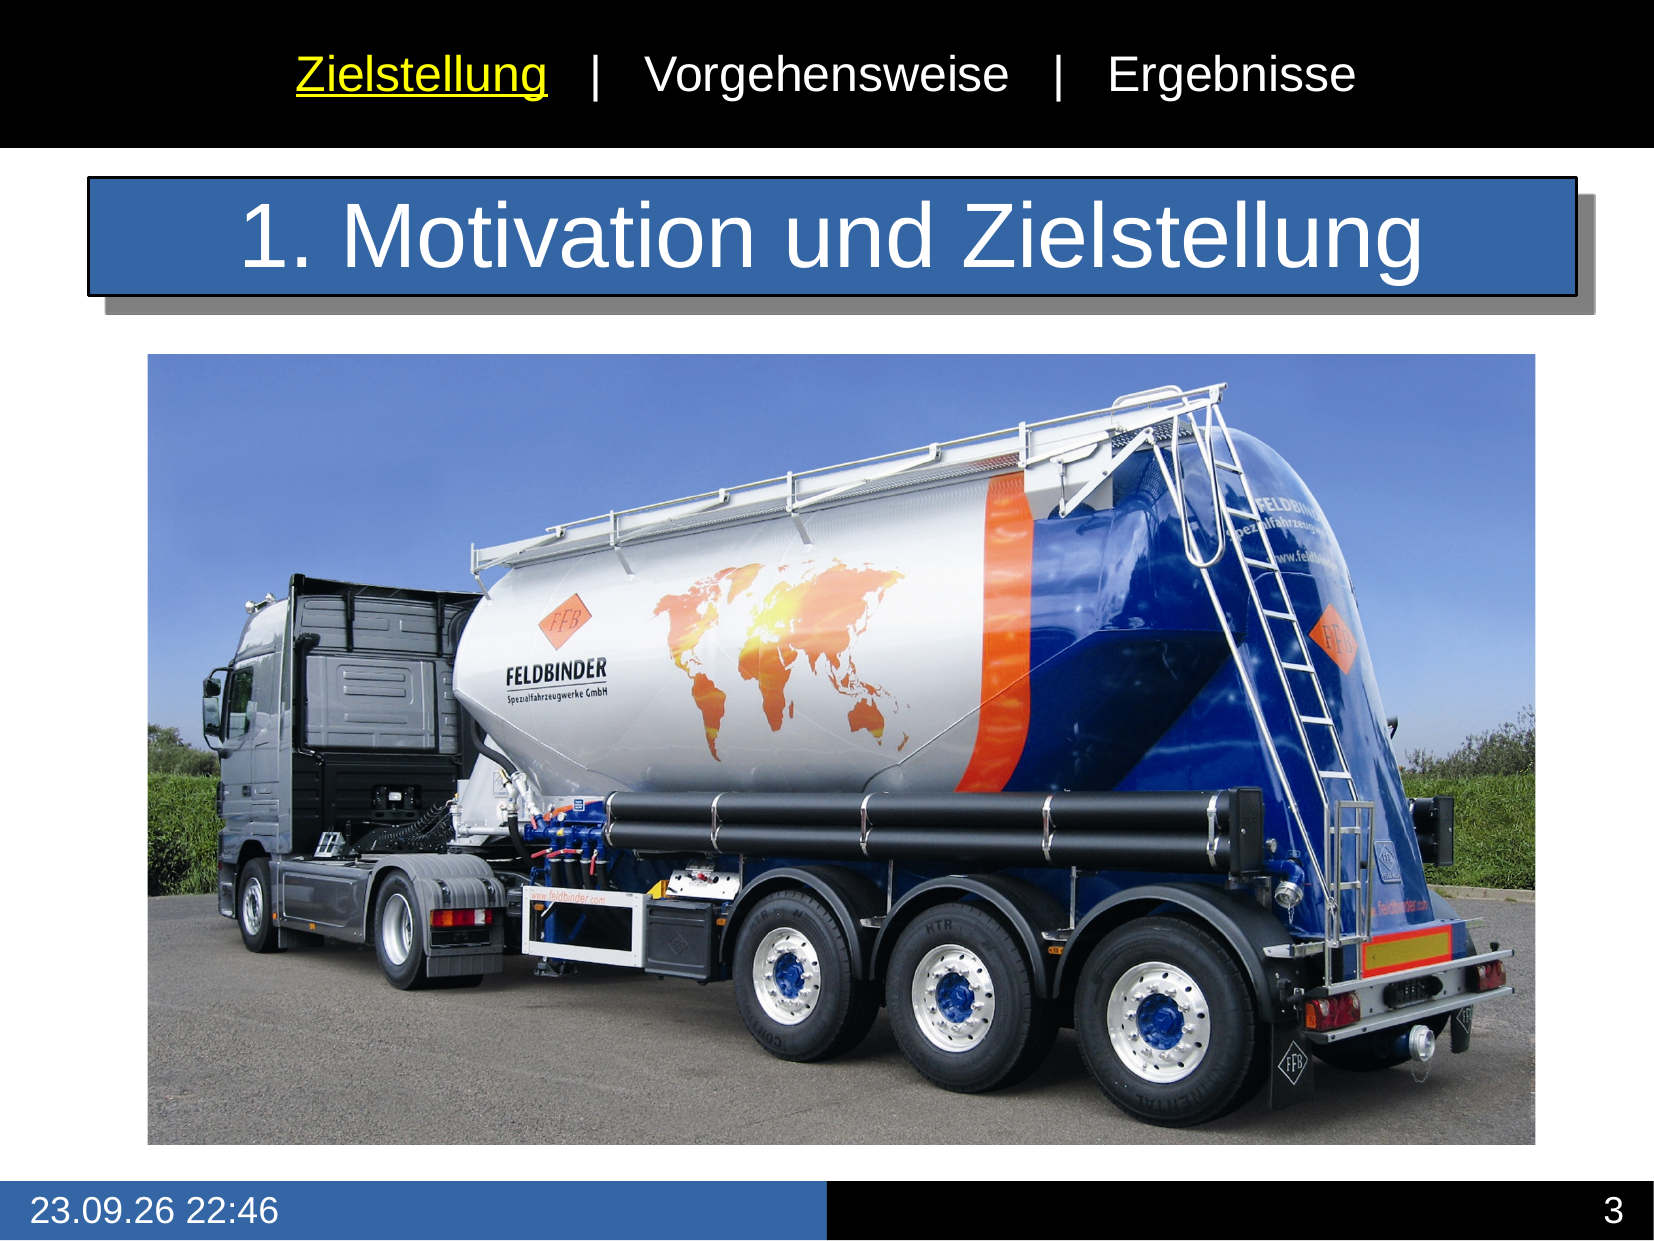

Zielstellung | Vorgehensweise | Ergebnisse
1. Motivation und Zielstellung
#
3